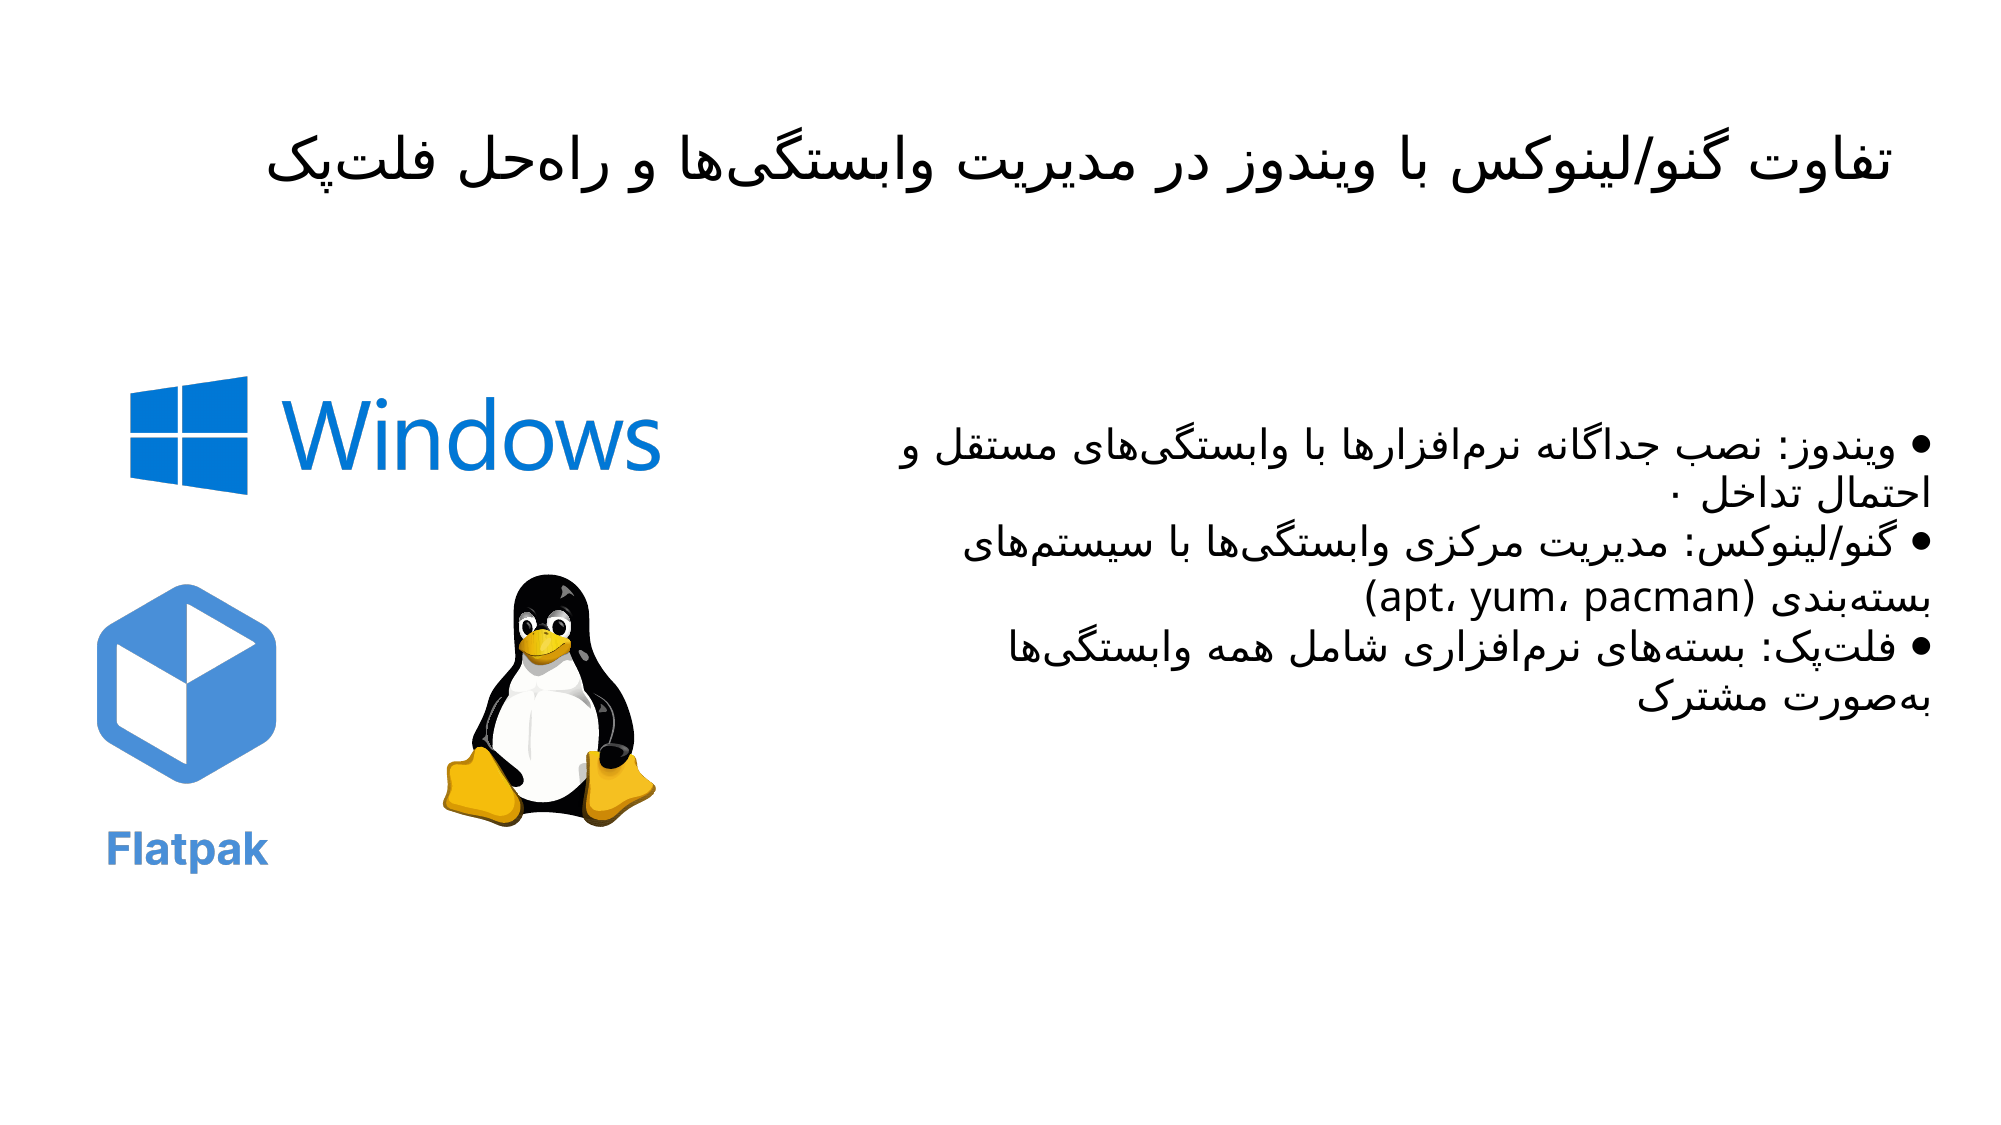

تفاوت گنو/لینوکس با ویندوز در مدیریت وابستگی‌ها و راه‌حل فلت‌پک
⦁ ویندوز: نصب جداگانه نرم‌افزارها با وابستگی‌های مستقل و احتمال تداخل ۰
⦁ گنو/لینوکس: مدیریت مرکزی وابستگی‌ها با سیستم‌های بسته‌بندی (apt، yum، pacman)
⦁ فلت‌پک: بسته‌های نرم‌افزاری شامل همه وابستگی‌ها به‌صورت مشترک